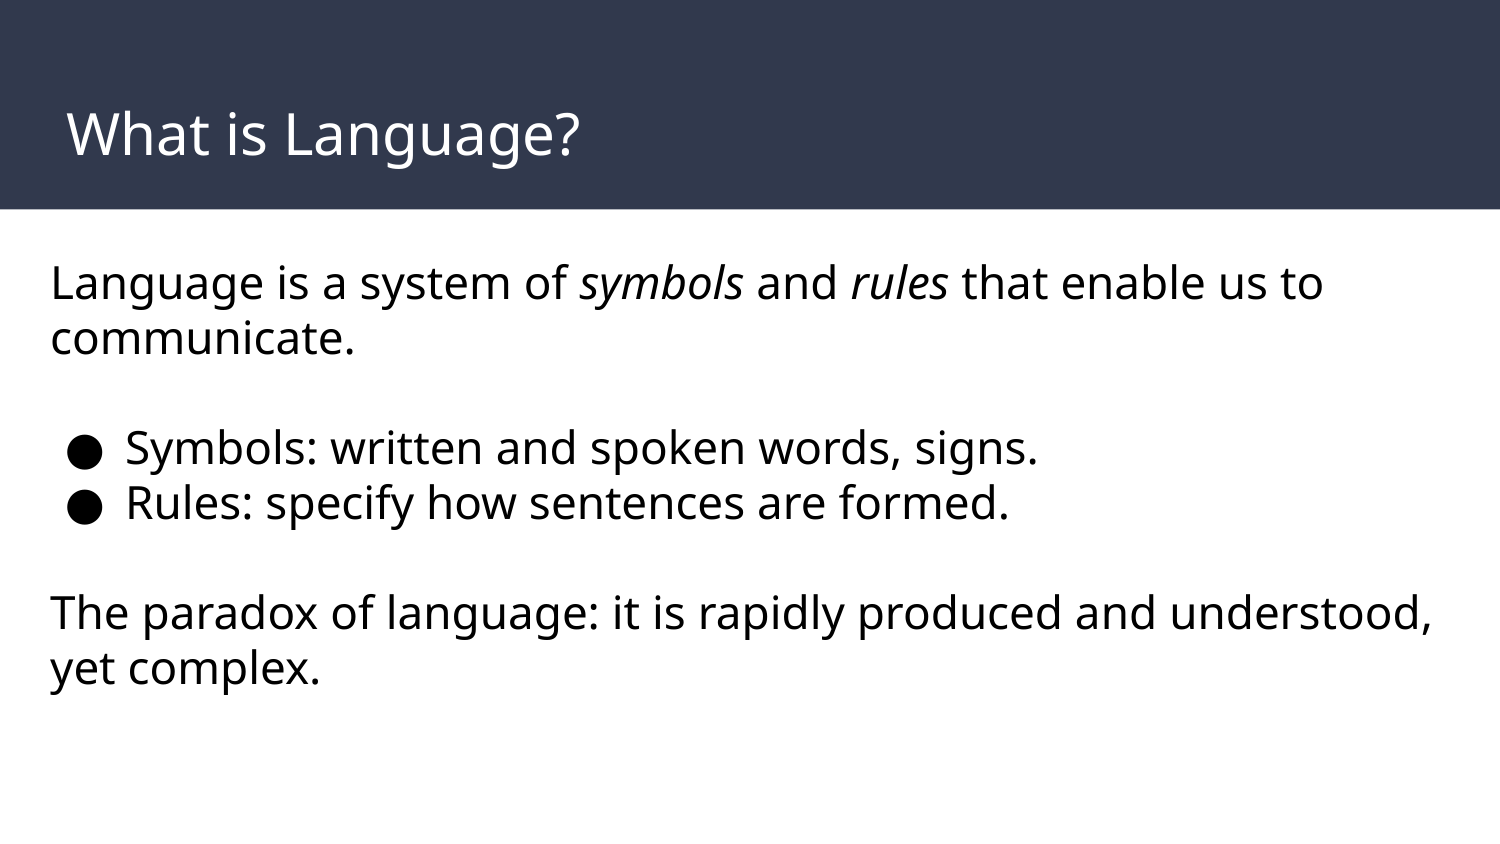

# What is Language?
Language is a system of symbols and rules that enable us to communicate.
Symbols: written and spoken words, signs.
Rules: specify how sentences are formed.
The paradox of language: it is rapidly produced and understood, yet complex.